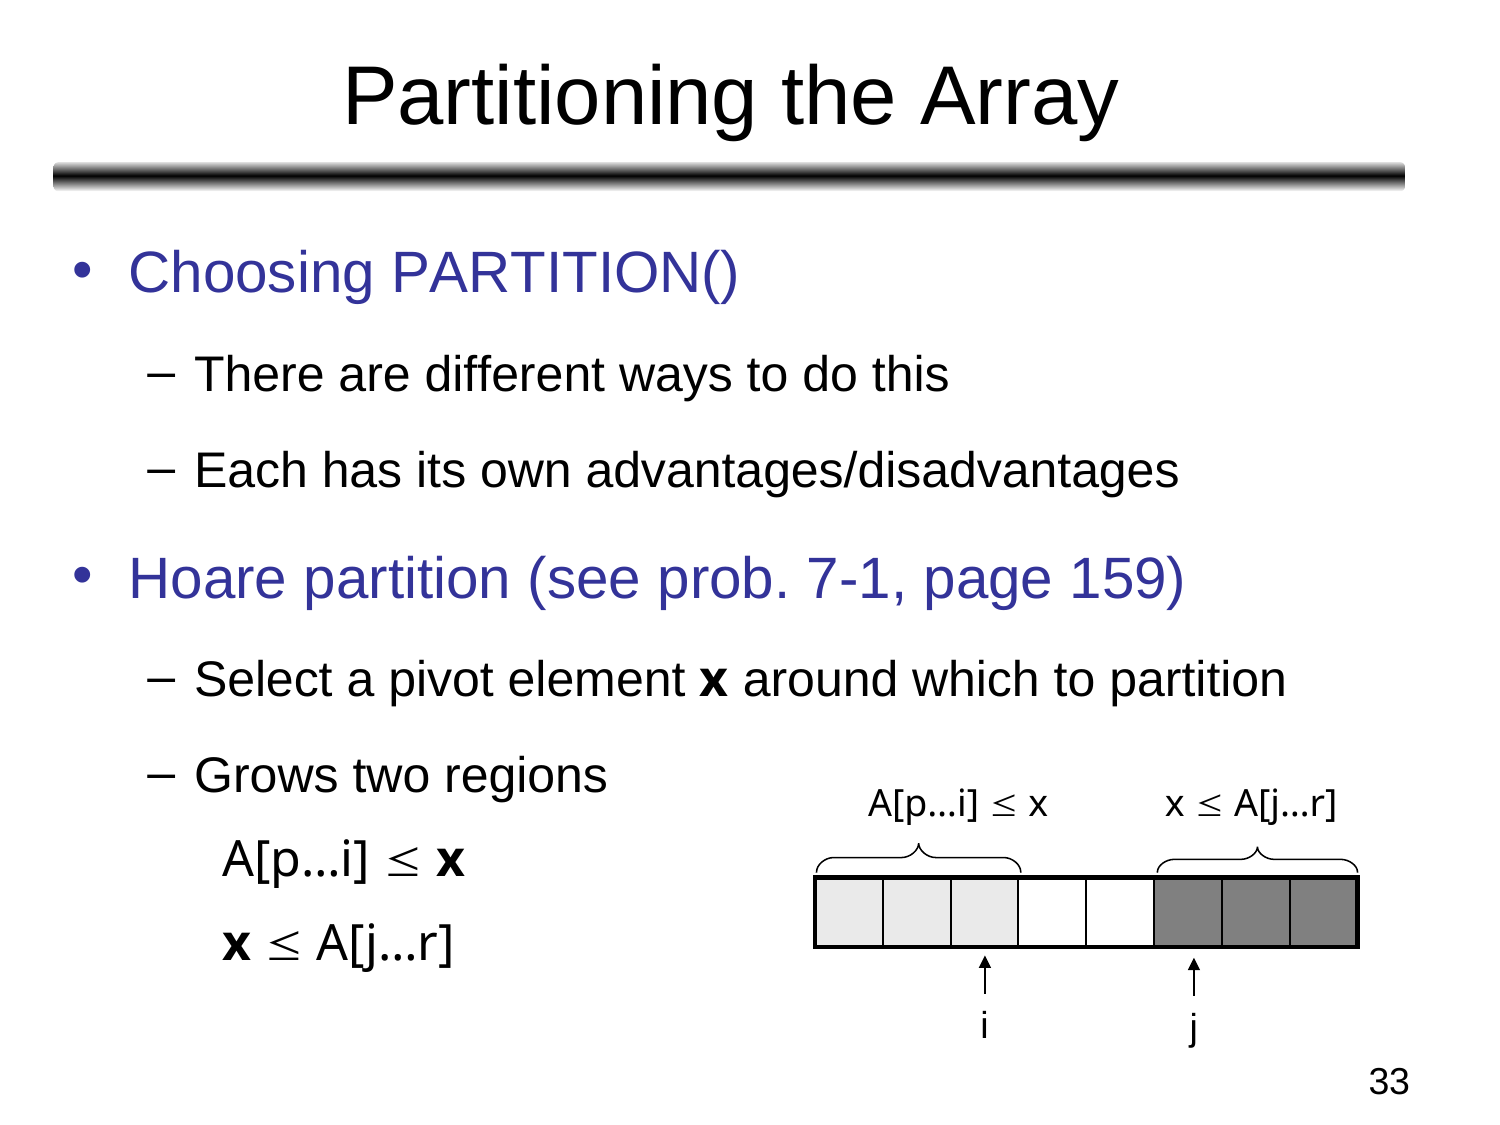

# Partitioning the Array
Choosing PARTITION()
There are different ways to do this
Each has its own advantages/disadvantages
Hoare partition (see prob. 7-1, page 159)
Select a pivot element x around which to partition
Grows two regions
		A[p…i]  x
		x  A[j…r]
A[p…i]  x
x  A[j…r]
i
j
33